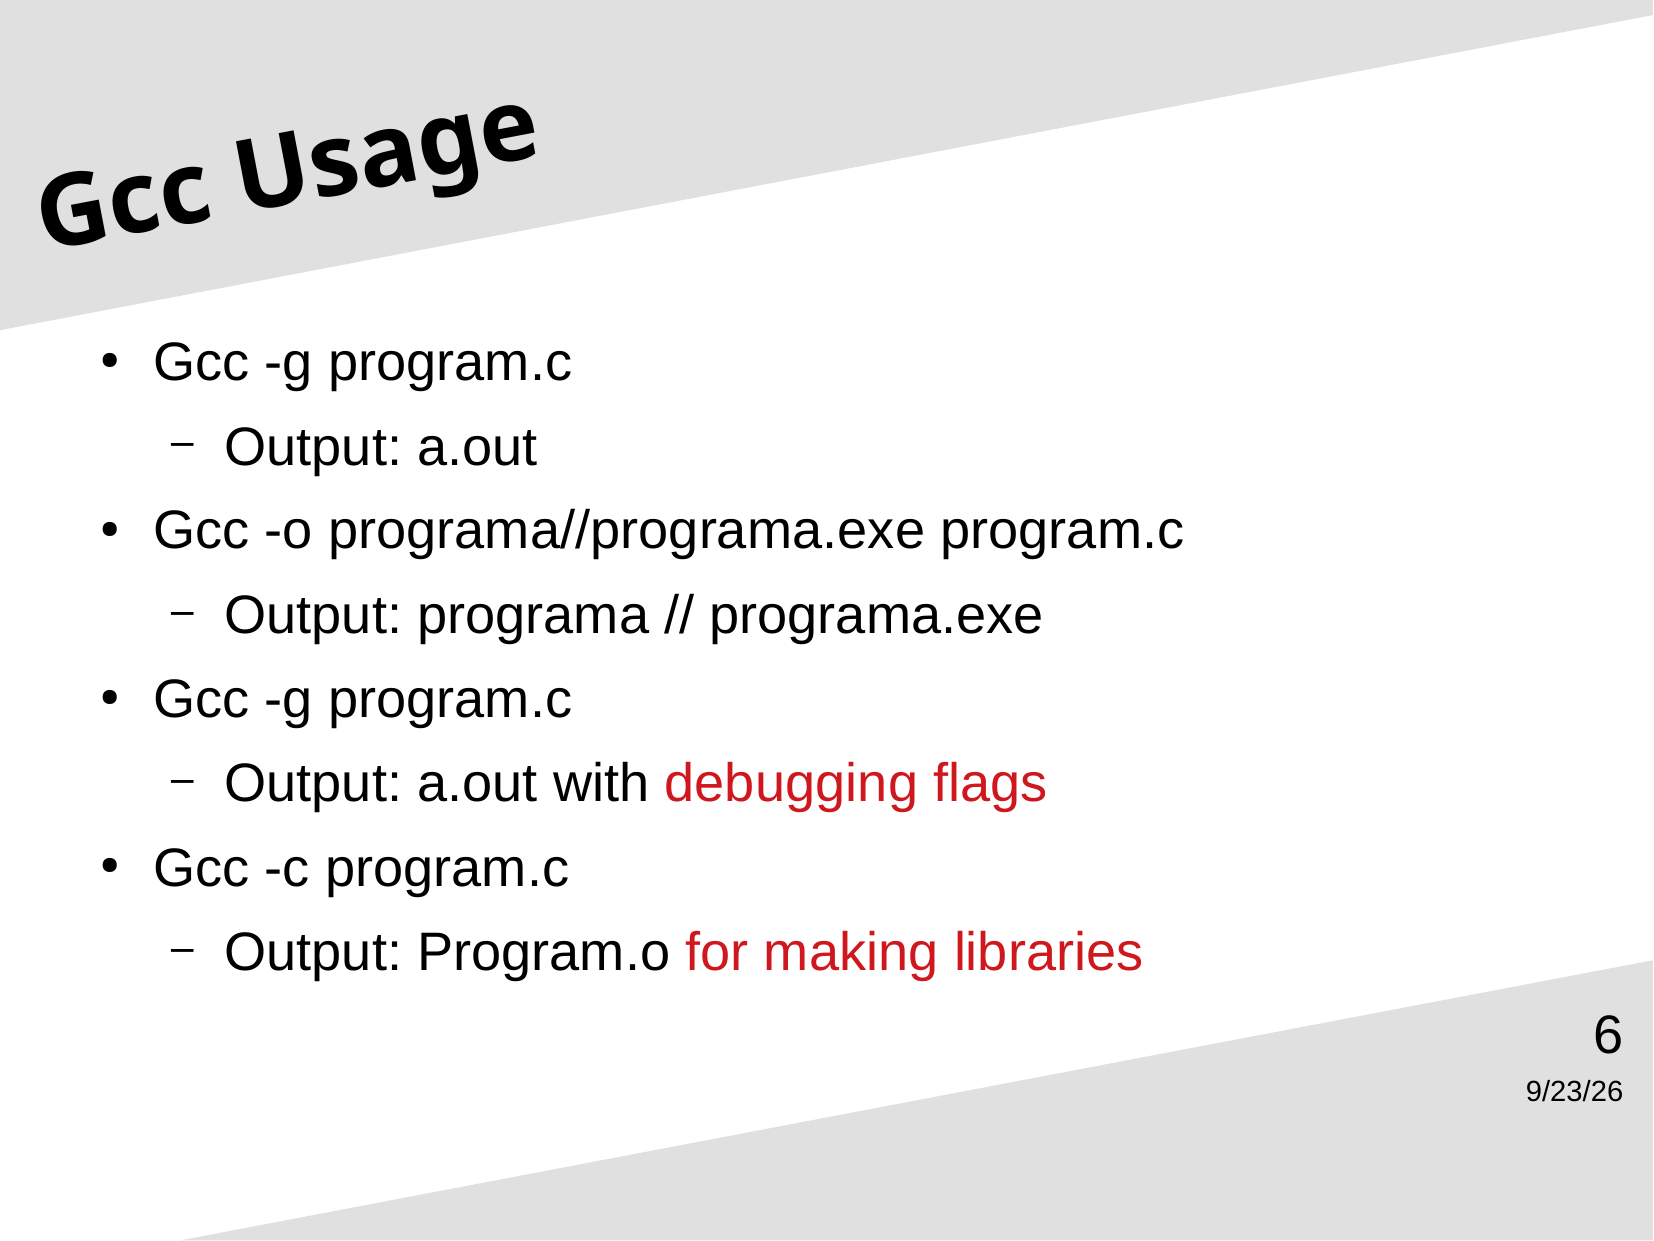

# Gcc Usage
Gcc -g program.c
Output: a.out
Gcc -o programa//programa.exe program.c
Output: programa // programa.exe
Gcc -g program.c
Output: a.out with debugging flags
Gcc -c program.c
Output: Program.o for making libraries
6